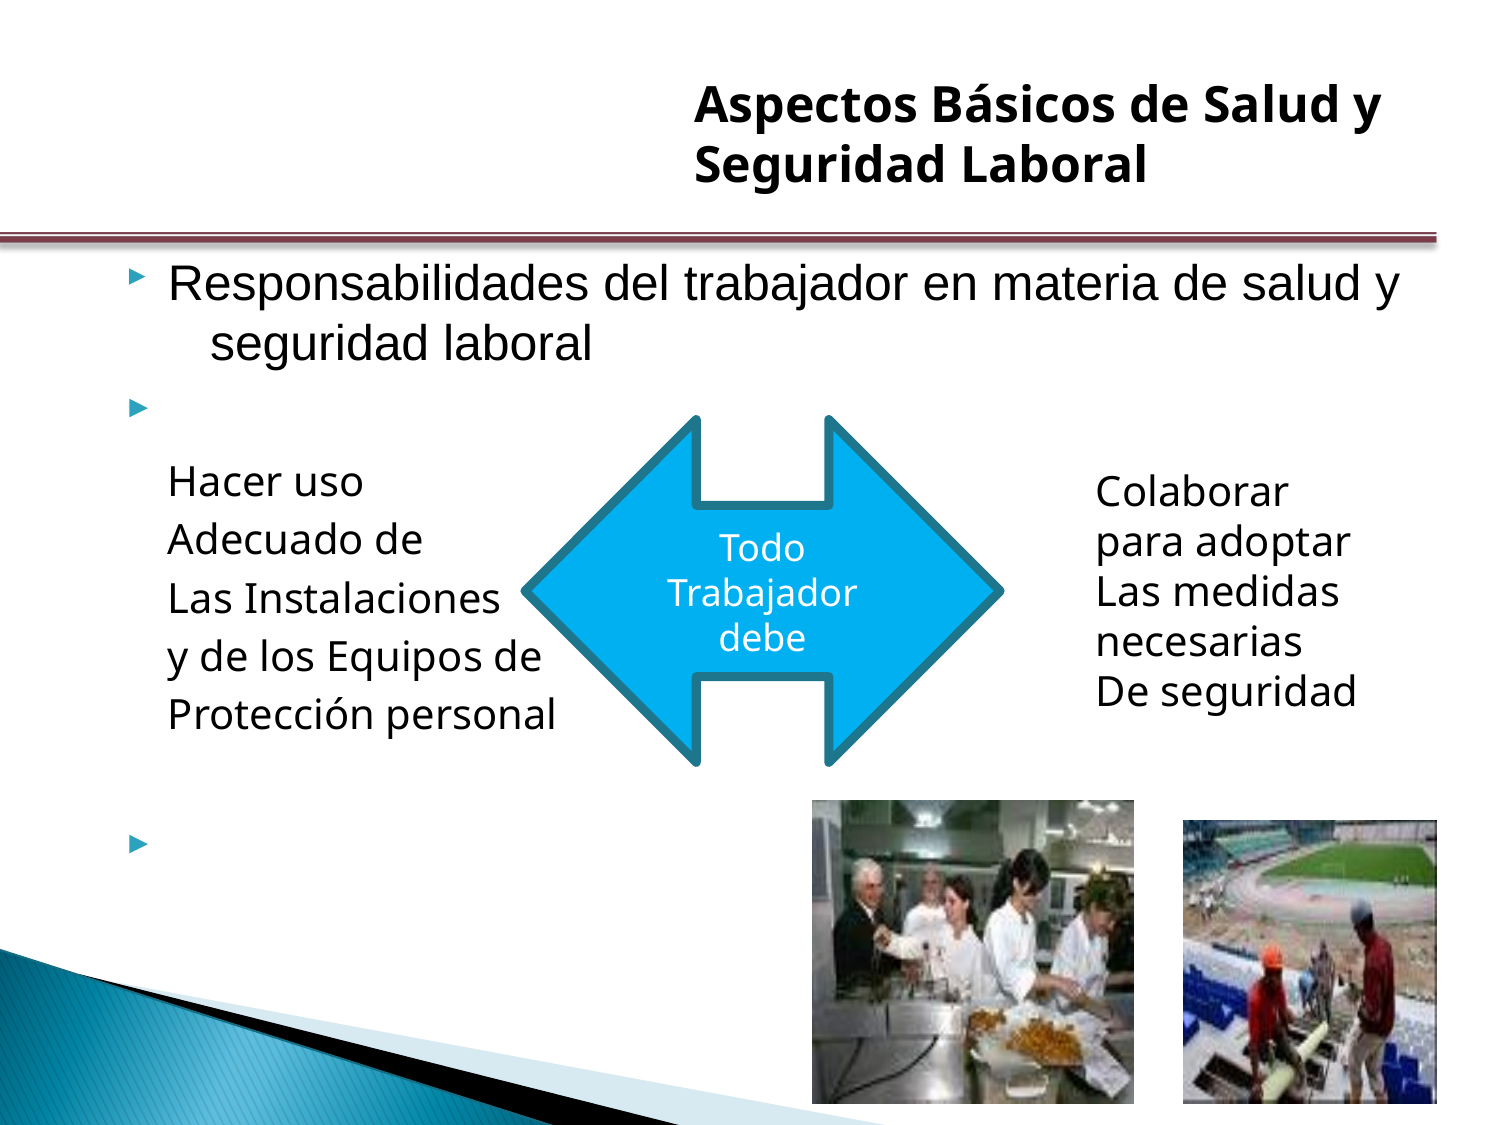

Aspectos Básicos de Salud y Seguridad Laboral
# Responsabilidades del trabajador en materia de salud y seguridad laboral
Hacer uso
Adecuado de
Las Instalaciones
y de los Equipos de
Protección personal
Todo Trabajador debe
Colaborar para adoptar
Las medidas necesarias
De seguridad